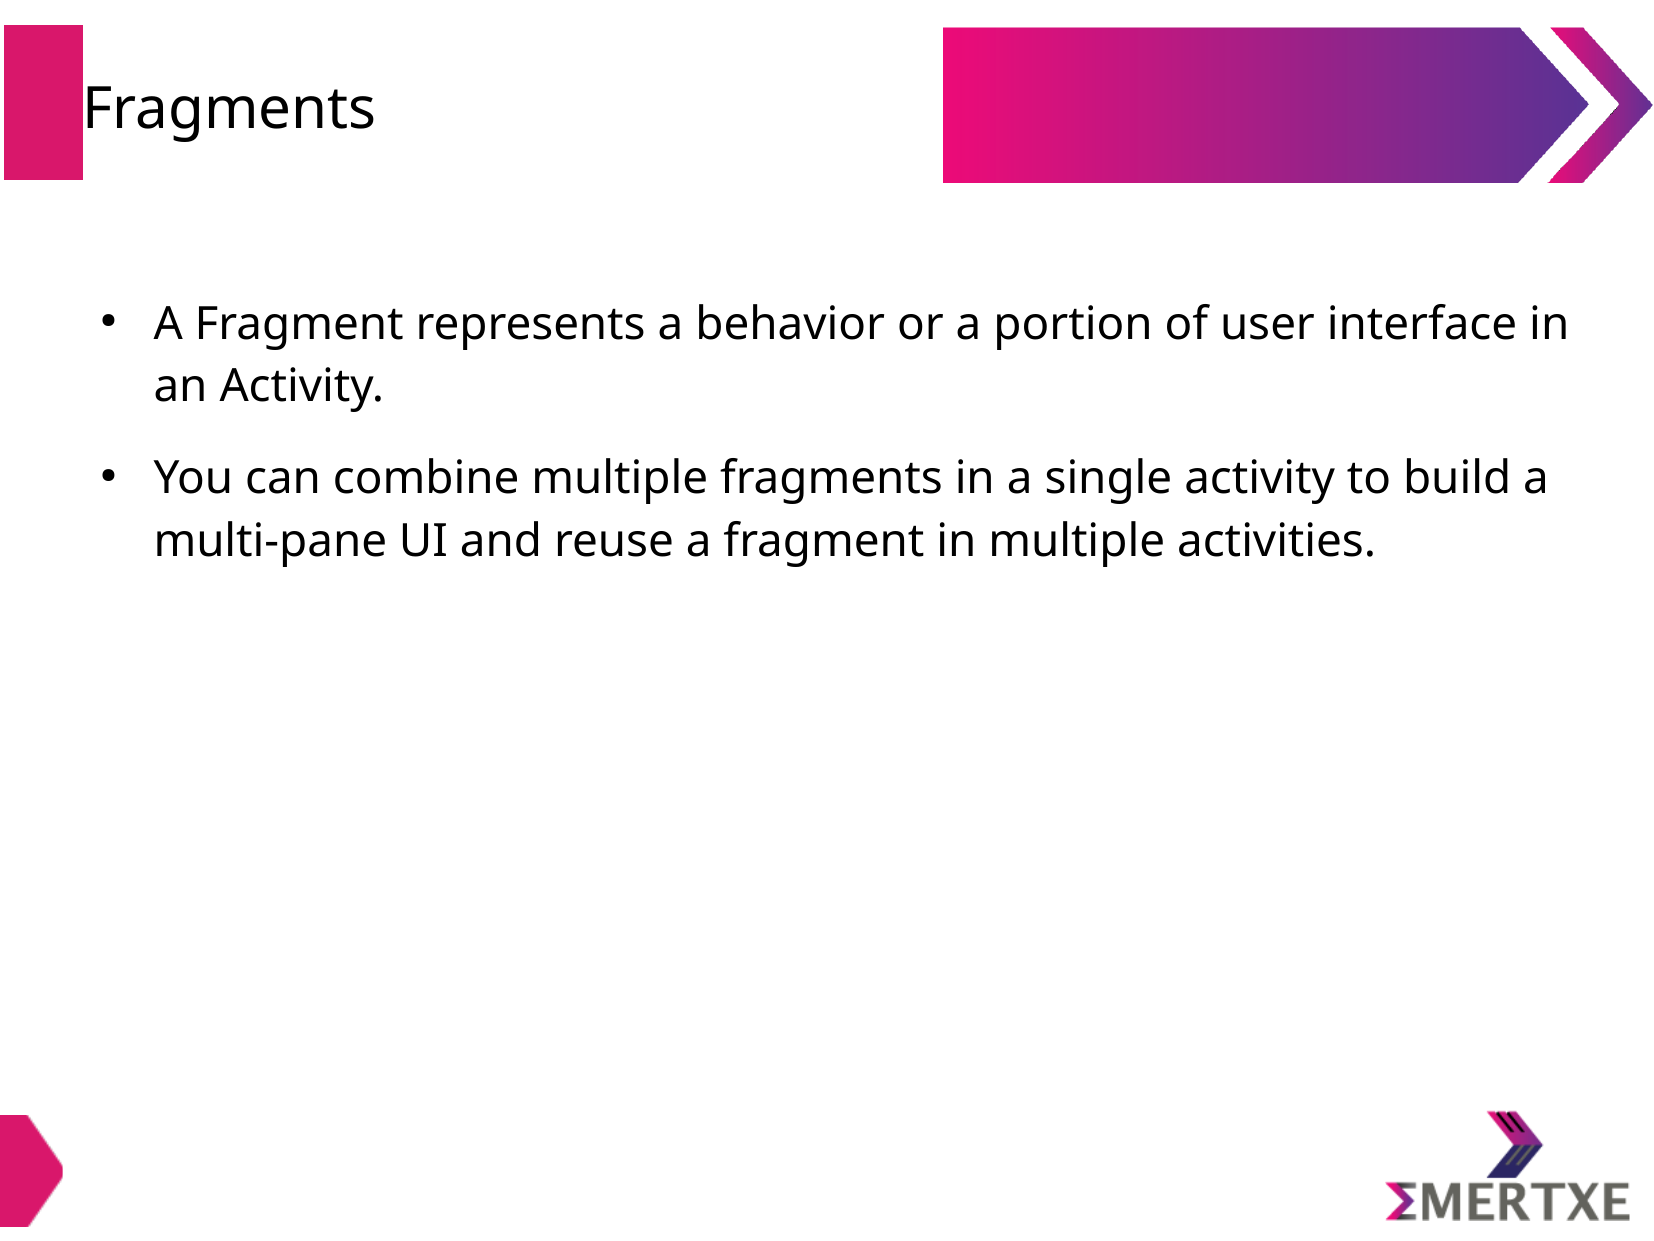

# Fragments
A Fragment represents a behavior or a portion of user interface in an Activity.
You can combine multiple fragments in a single activity to build a multi-pane UI and reuse a fragment in multiple activities.